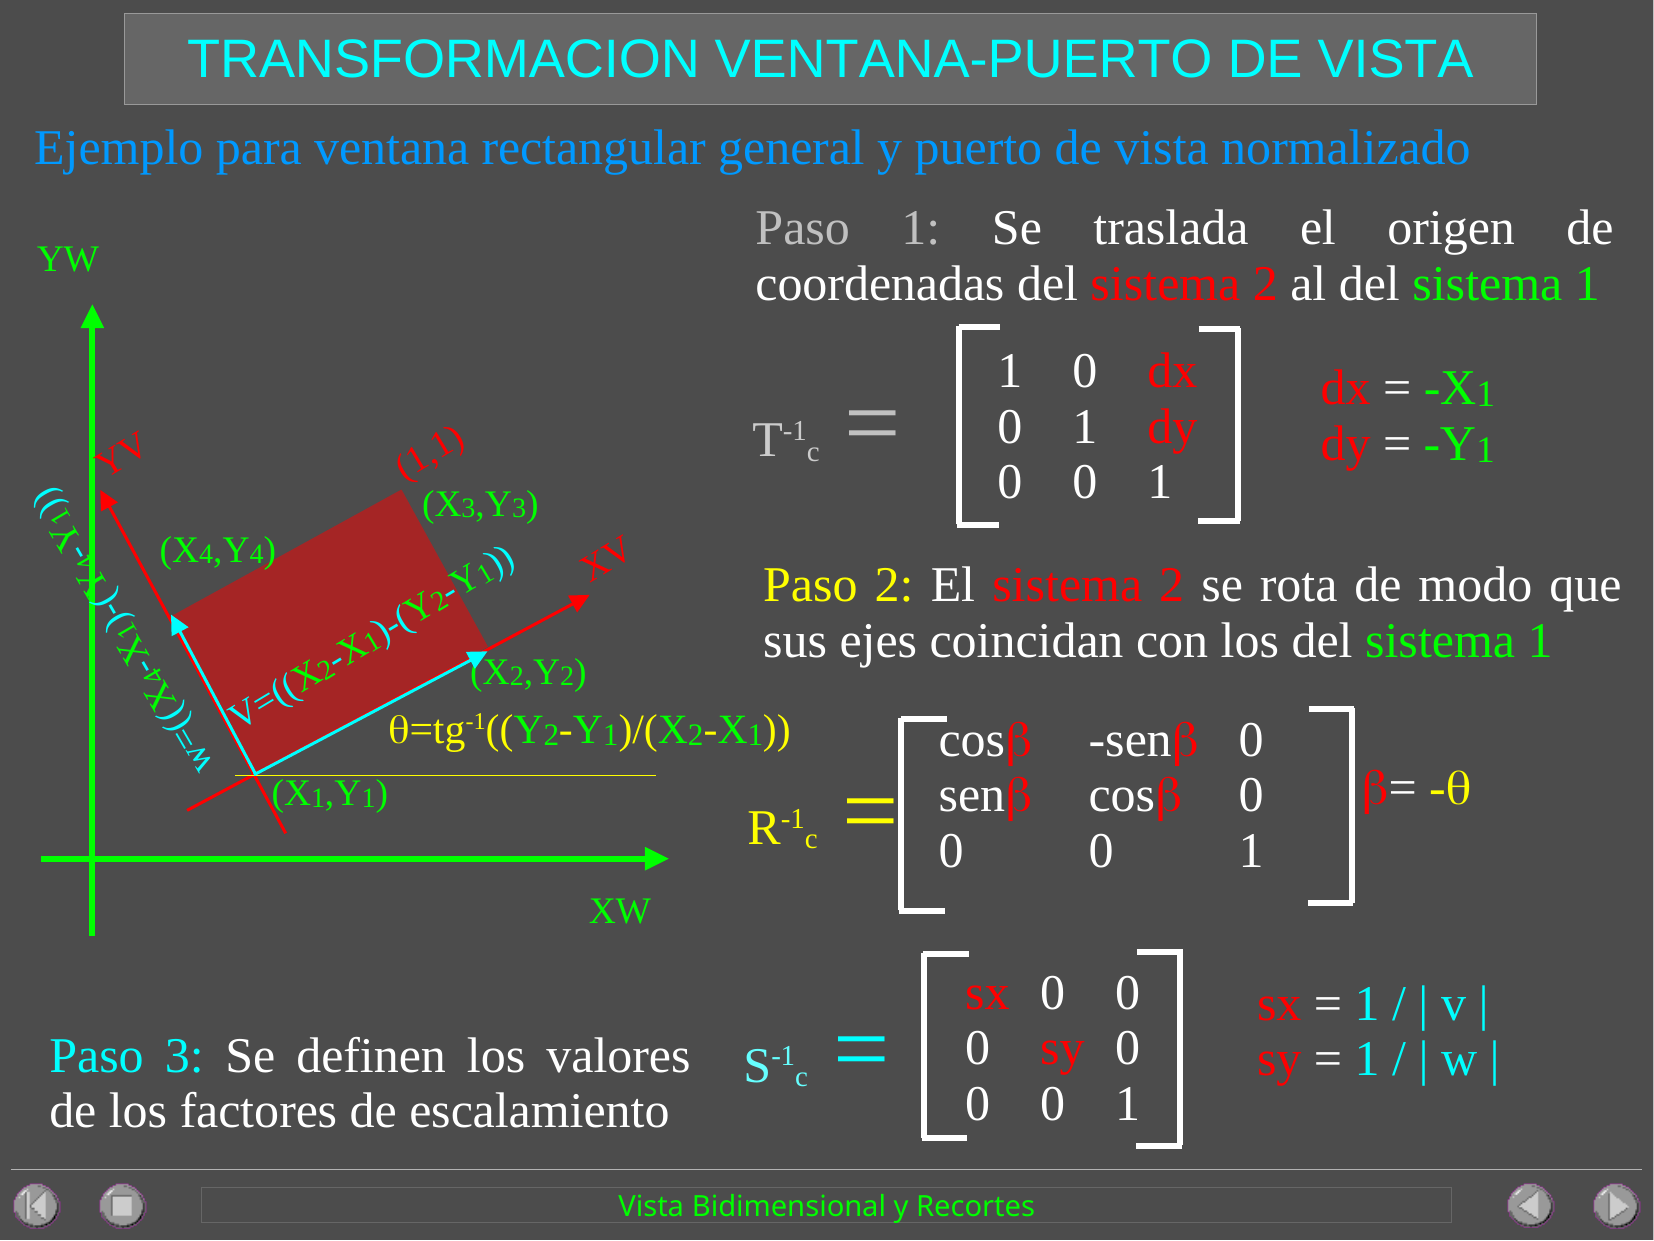

# TRANSFORMACION VENTANA-PUERTO DE VISTA
Ejemplo para ventana rectangular general y puerto de vista normalizado
Paso 1: Se traslada el origen de coordenadas del sistema 2 al del sistema 1
YW
w=((X4-X1)-(Y4-Y1))
1	0	dx
0	1	dy
0	0	1
T-1c =
dx = -X1
dy = -Y1
(1,1)
(X3,Y3)
(X4,Y4)
(X2,Y2)
(X1,Y1)
YV
V=((X2-X1)-(Y2-Y1))
XV
Paso 2: El sistema 2 se rota de modo que sus ejes coincidan con los del sistema 1
q=tg-1((Y2-Y1)/(X2-X1))
cosb	-senb	0
senb	cosb	0
0		0		1
R-1c =
b= -q
XW
sx	0	0
0	sy	0
0	0	1
S-1c =
sx = 1 / | v |
sy = 1 / | w |
Paso 3: Se definen los valores de los factores de escalamiento